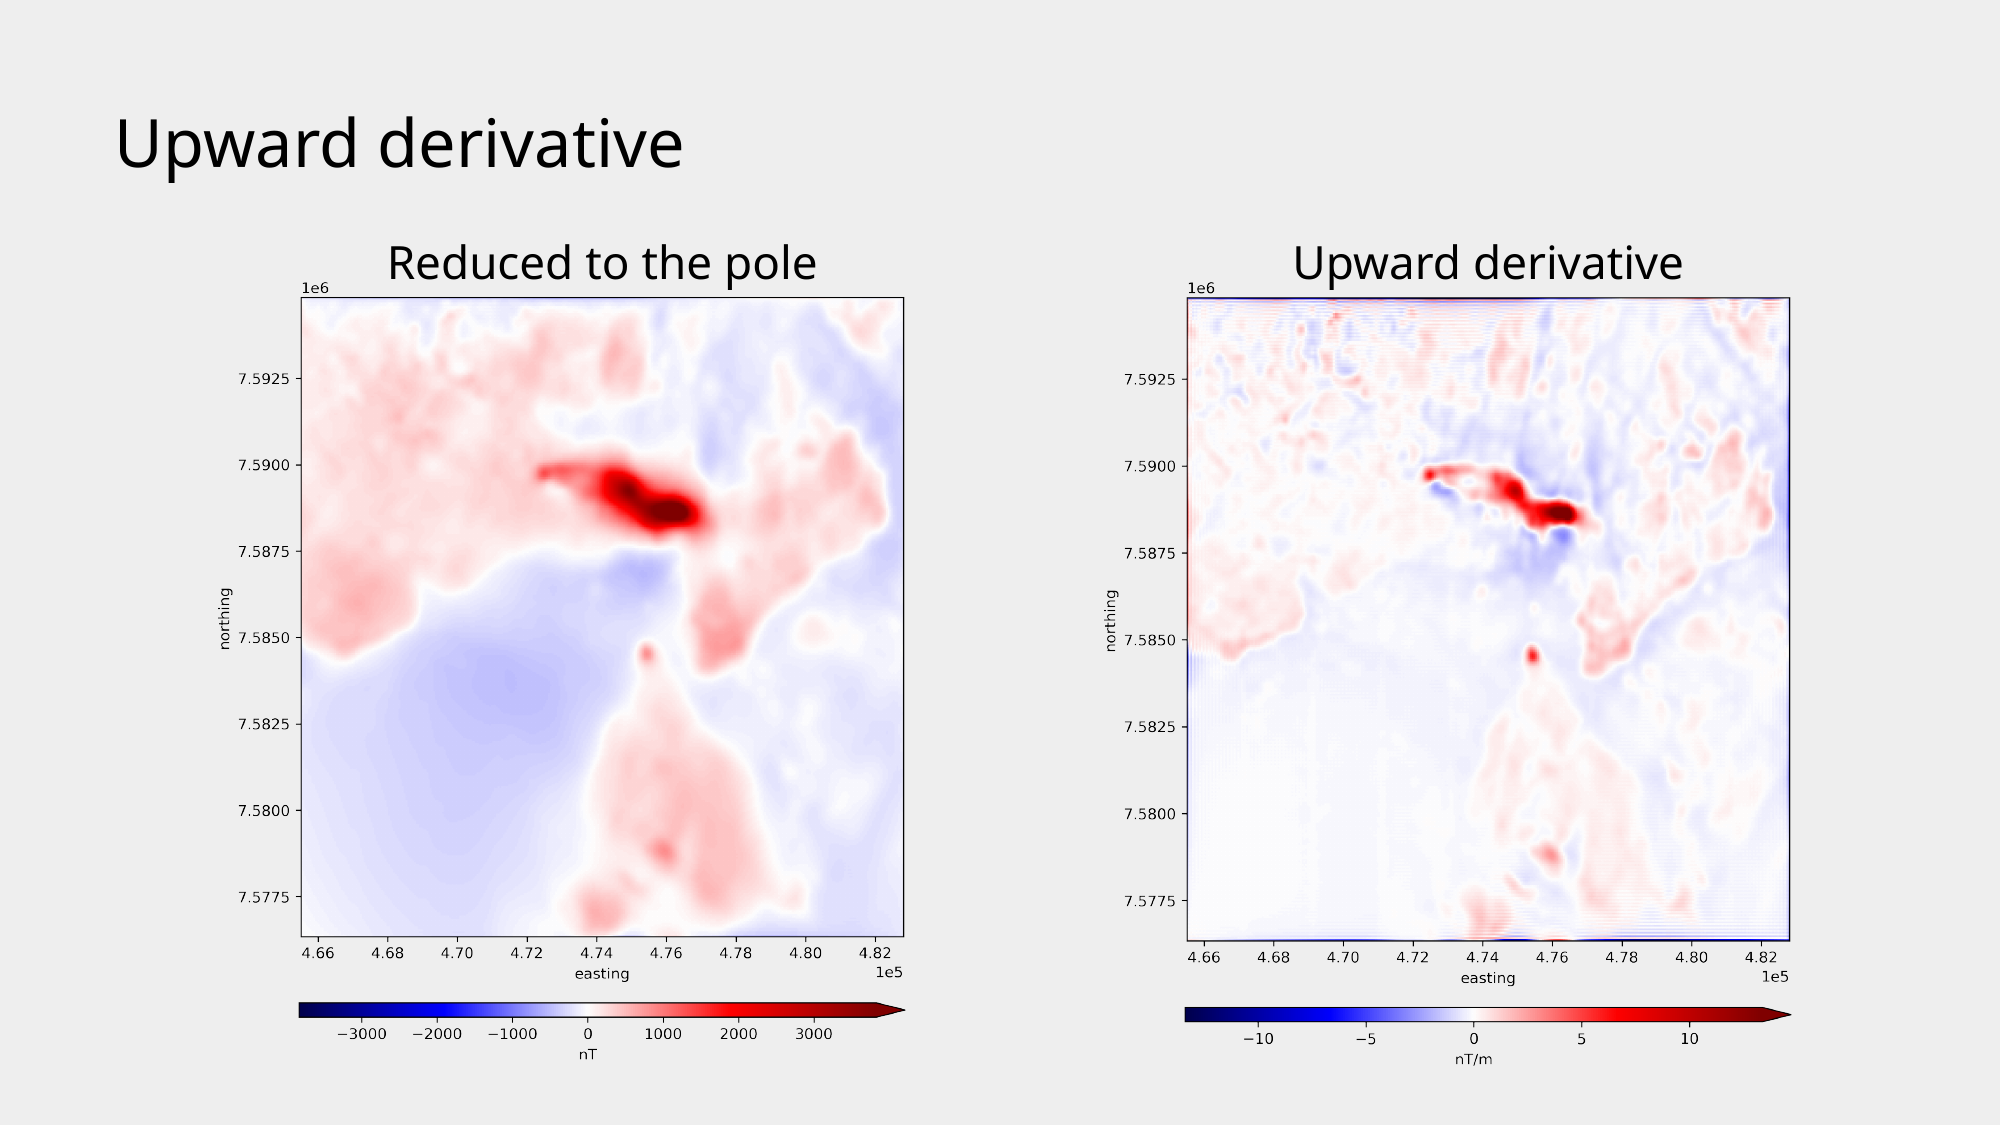

Upward derivative
Reduced to the pole
Upward derivative